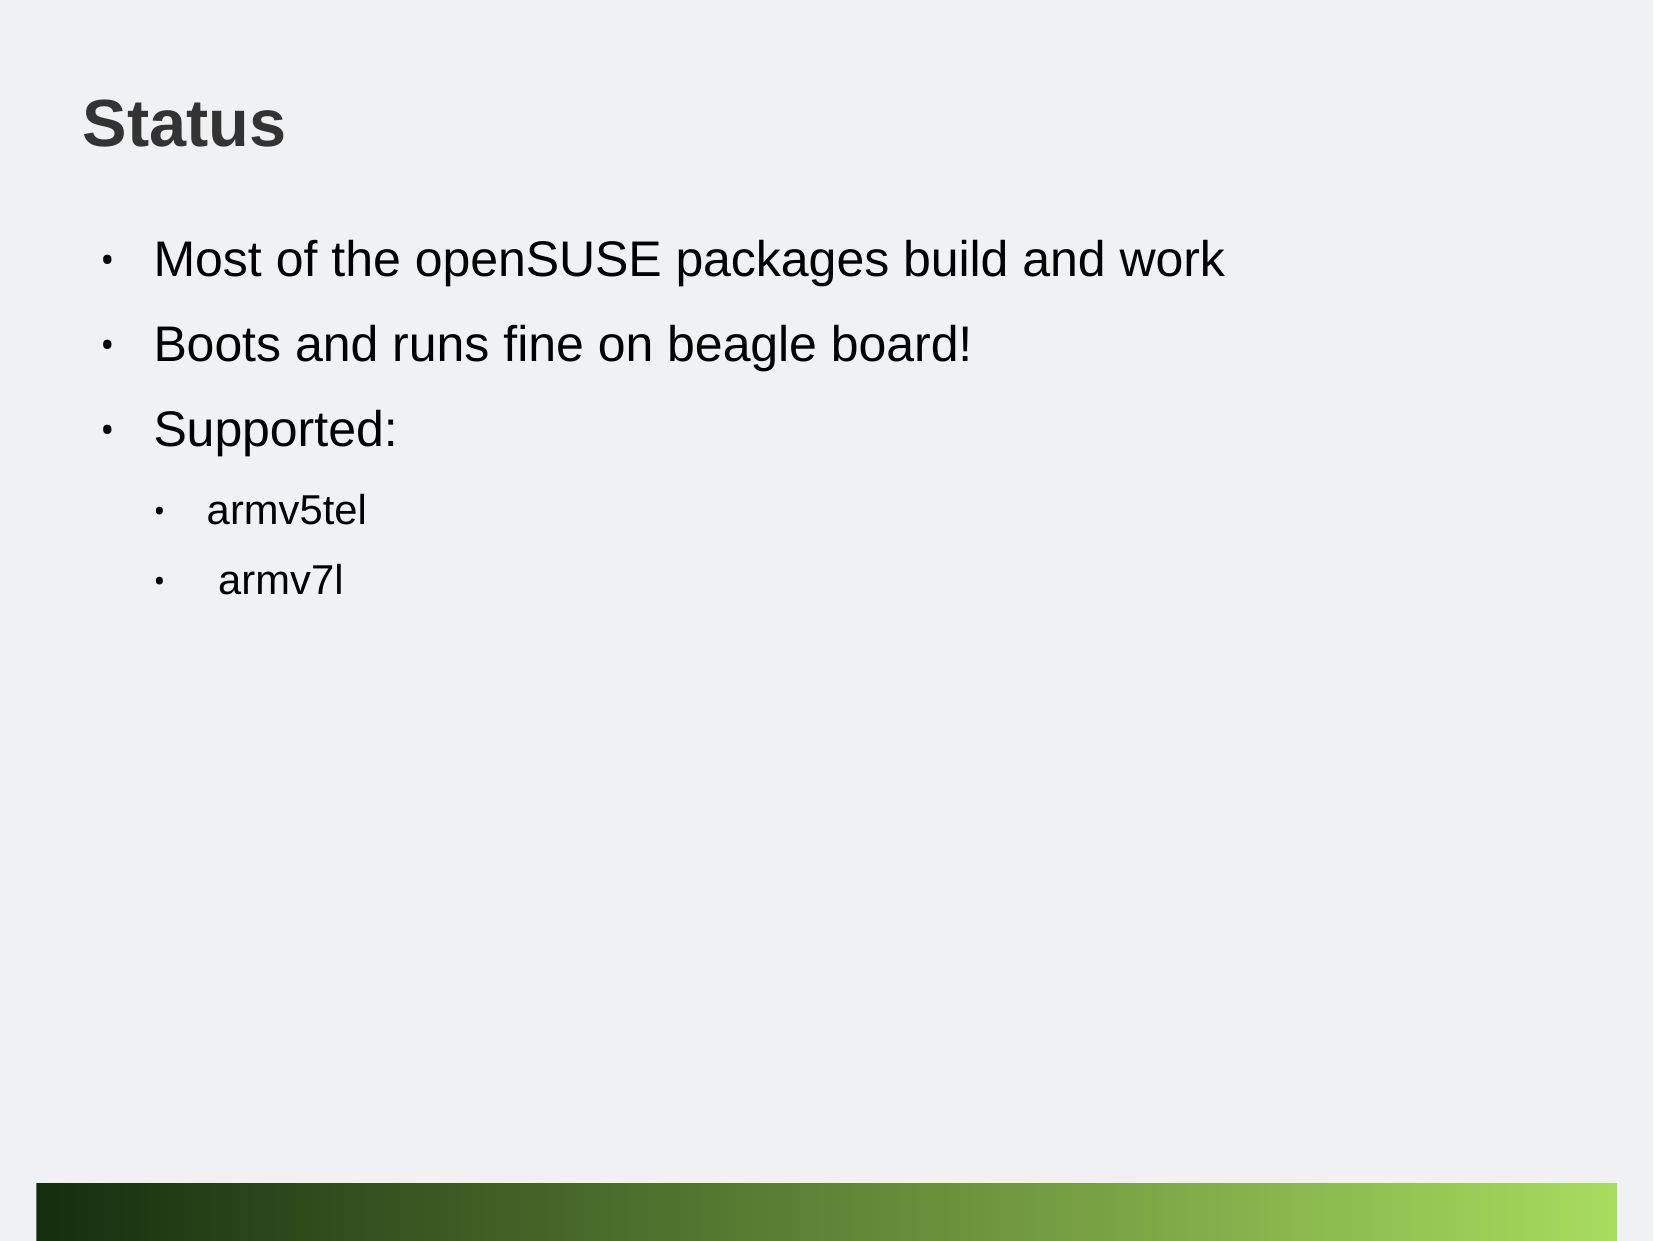

# Status
Most of the openSUSE packages build and work
Boots and runs fine on beagle board!
Supported:
armv5tel
 armv7l